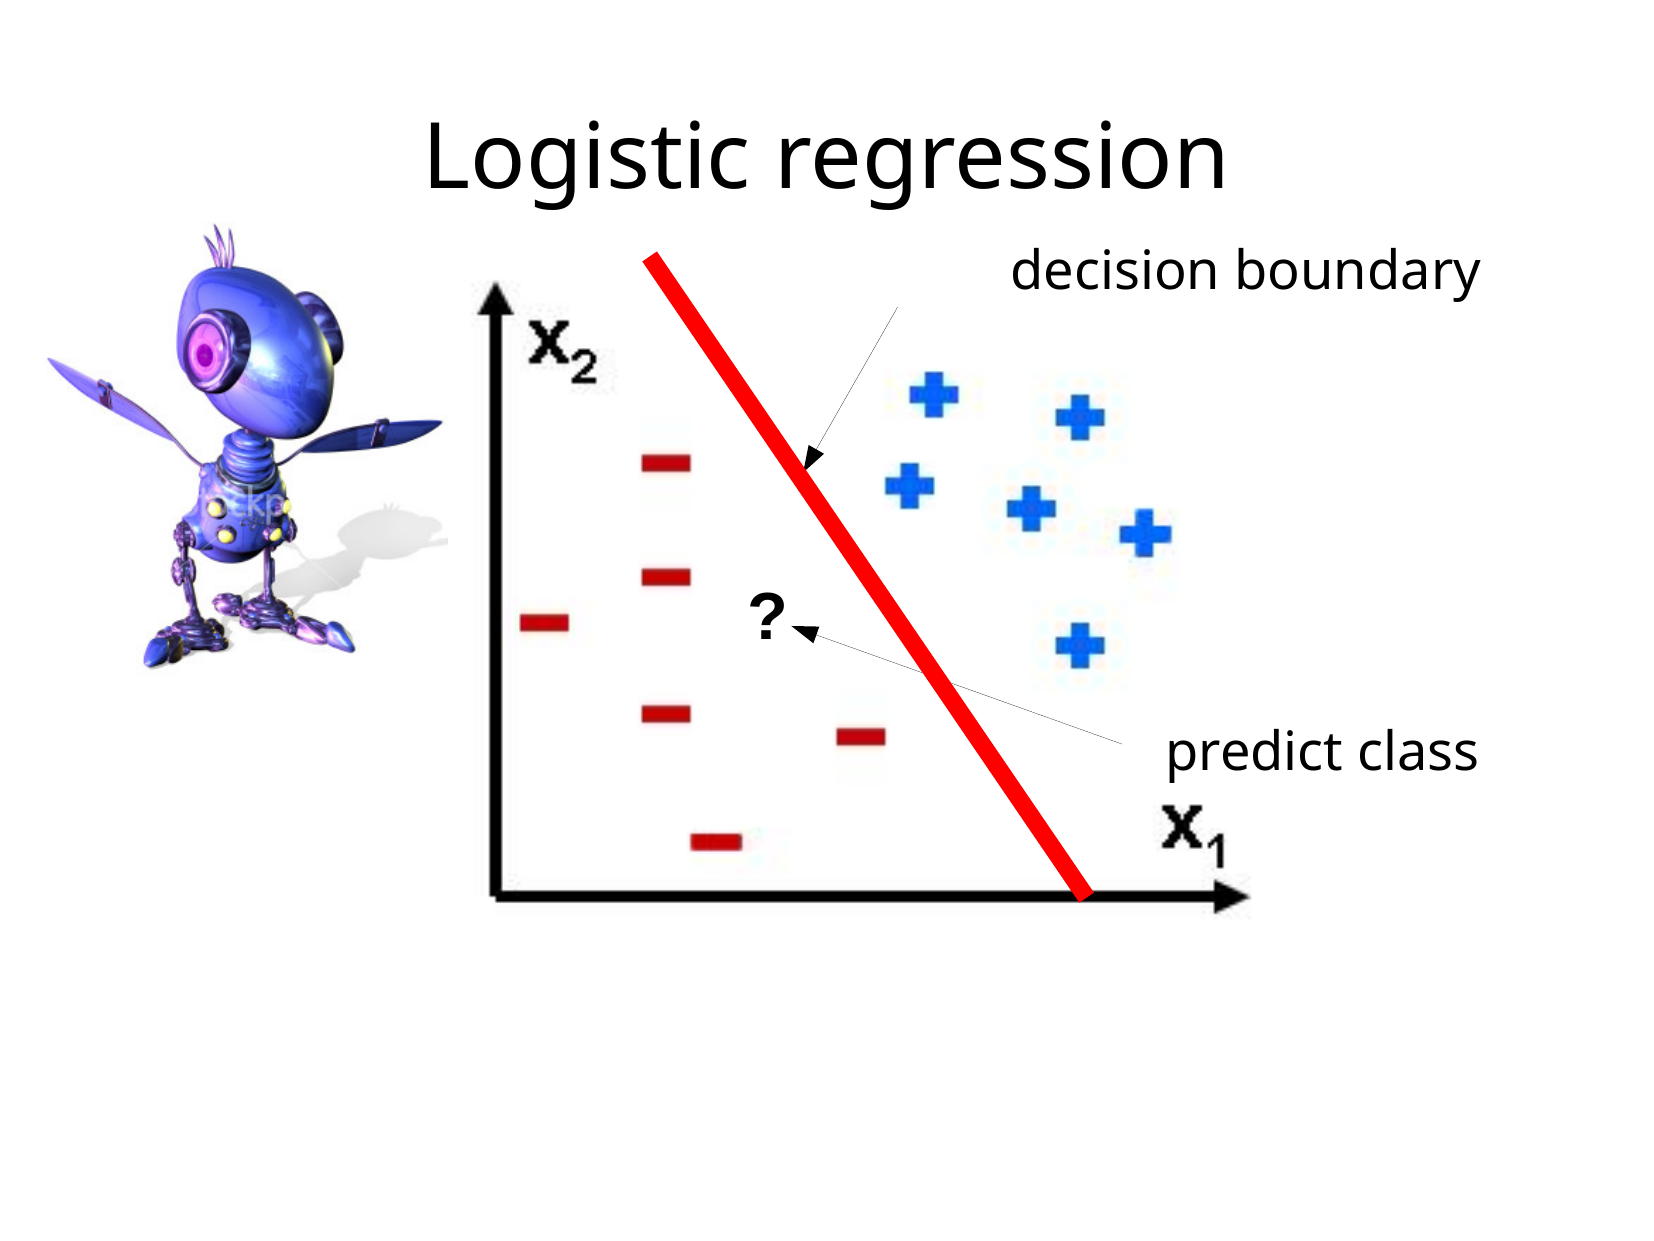

# Logistic regression
decision boundary
?
predict class